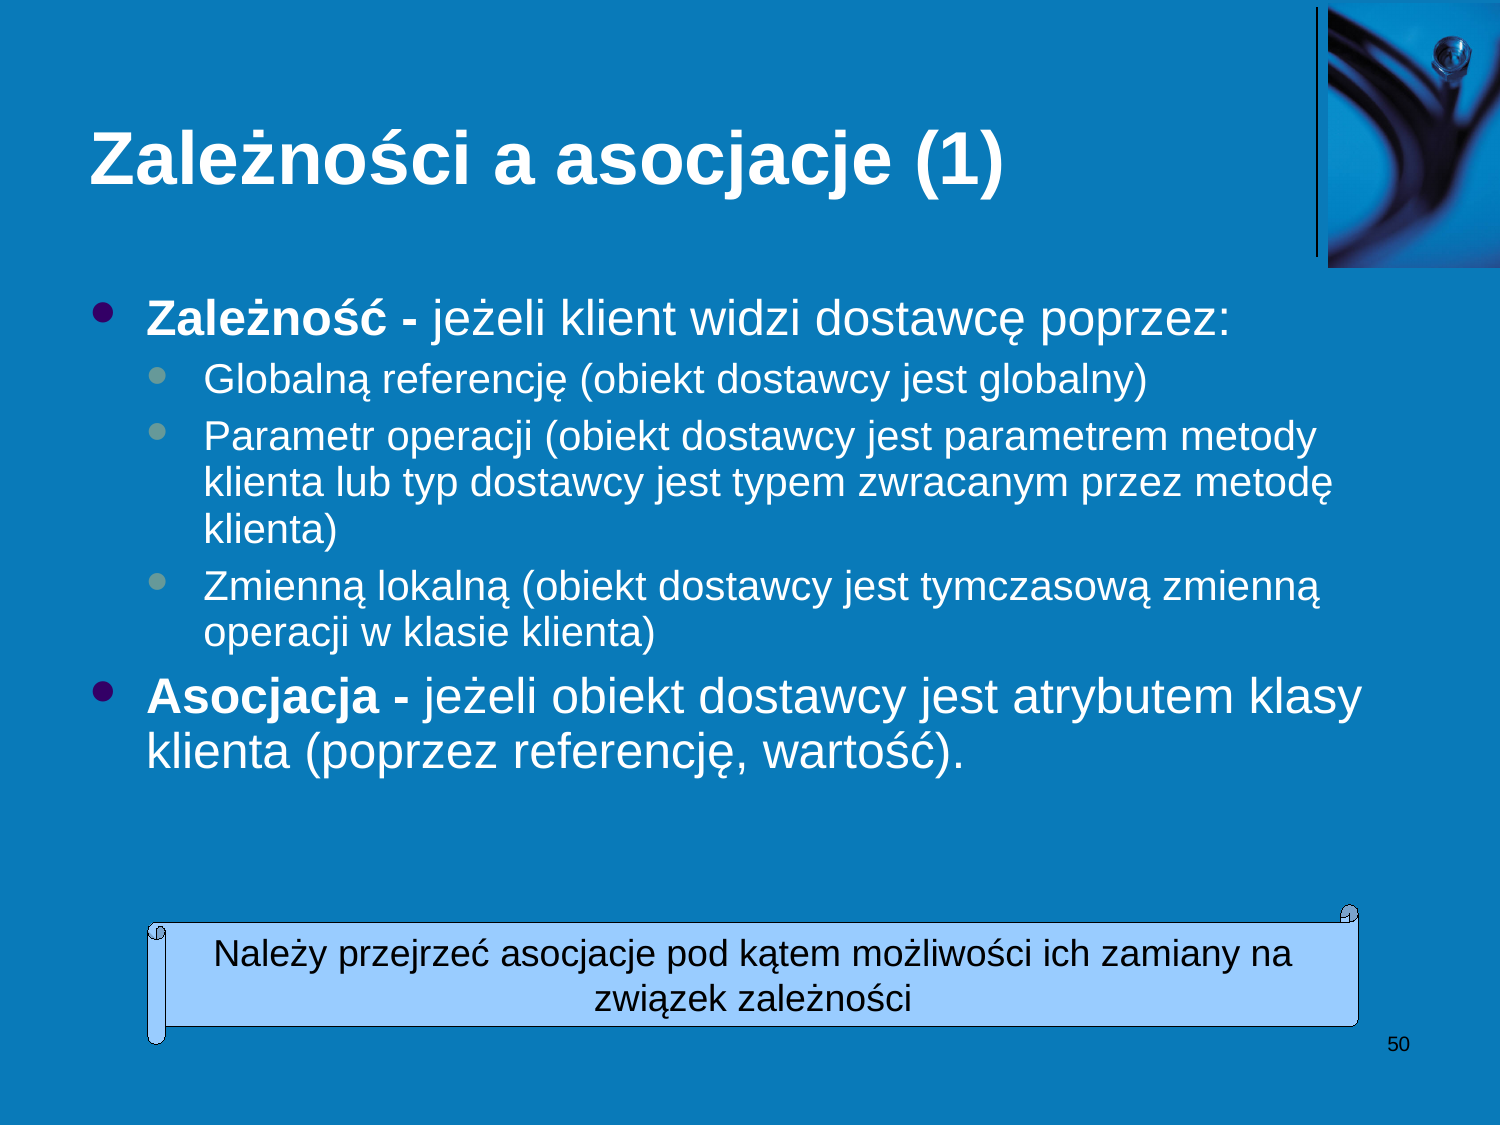

# Zależności a asocjacje (1)
Zależność - jeżeli klient widzi dostawcę poprzez:
Globalną referencję (obiekt dostawcy jest globalny)
Parametr operacji (obiekt dostawcy jest parametrem metody klienta lub typ dostawcy jest typem zwracanym przez metodę klienta)
Zmienną lokalną (obiekt dostawcy jest tymczasową zmienną operacji w klasie klienta)
Asocjacja - jeżeli obiekt dostawcy jest atrybutem klasy klienta (poprzez referencję, wartość).
Należy przejrzeć asocjacje pod kątem możliwości ich zamiany na związek zależności
50